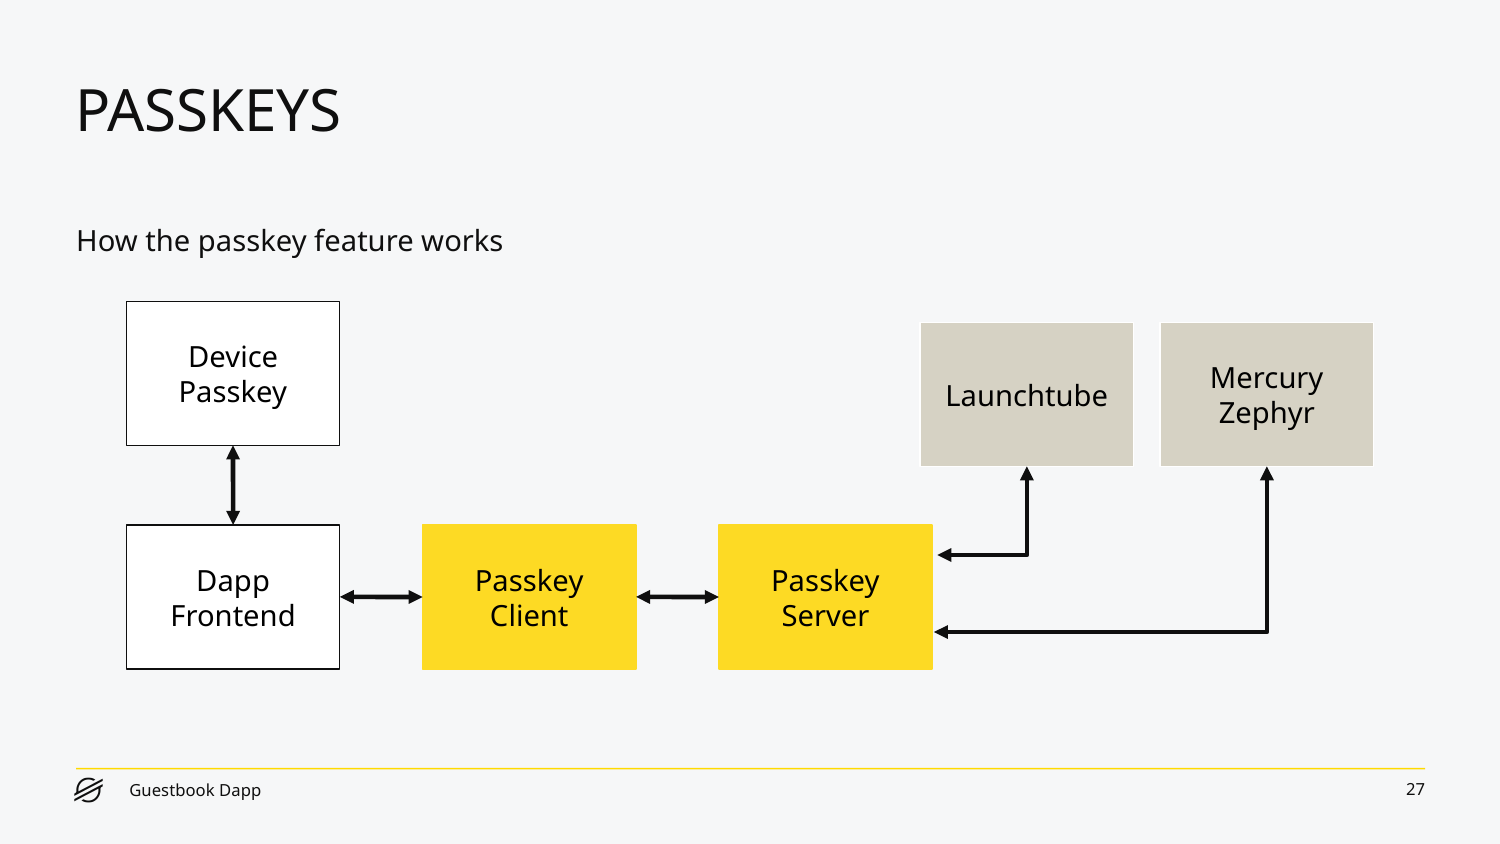

# PASSKEYS
How the passkey feature works
Device
Passkey
Launchtube
Mercury Zephyr
Dapp
Frontend
Passkey
Client
Passkey
Server
Guestbook Dapp